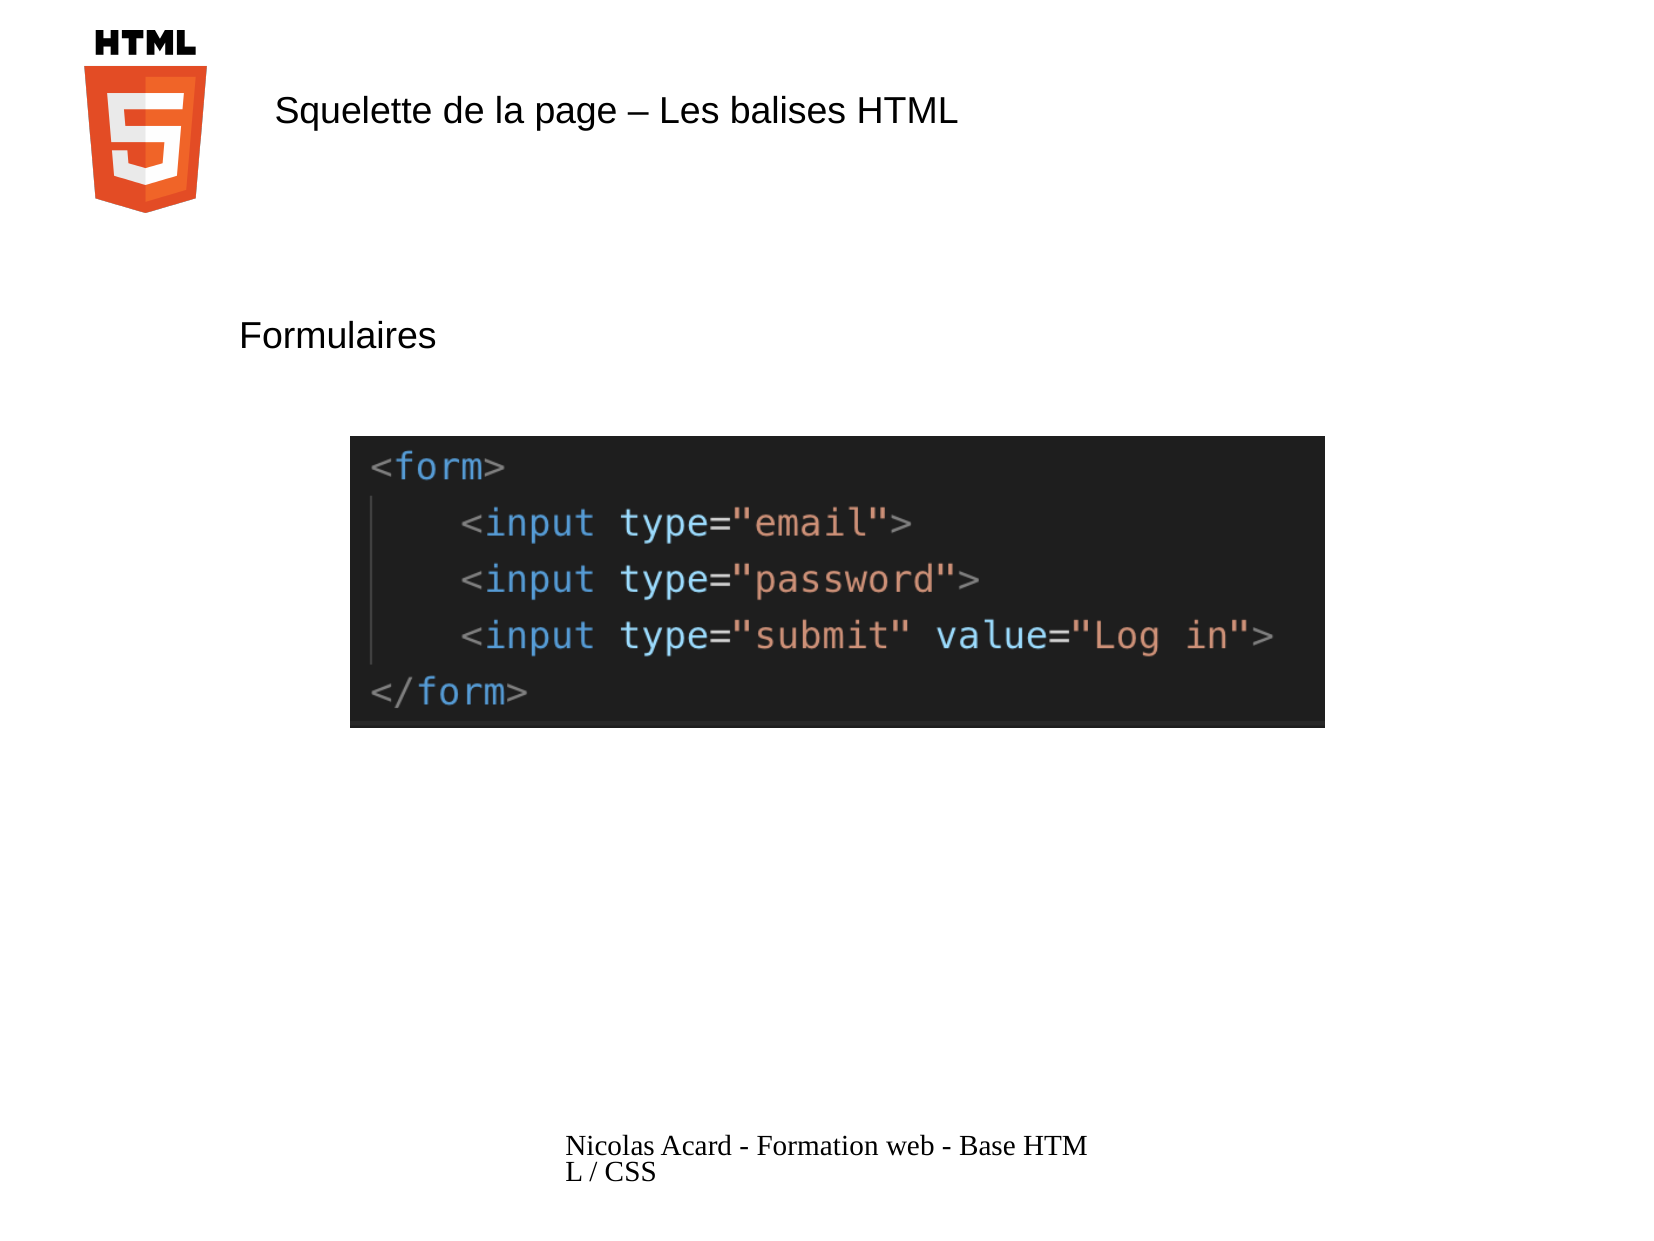

Squelette de la page – Les balises HTML
Formulaires
Nicolas Acard - Formation web - Base HTML / CSS